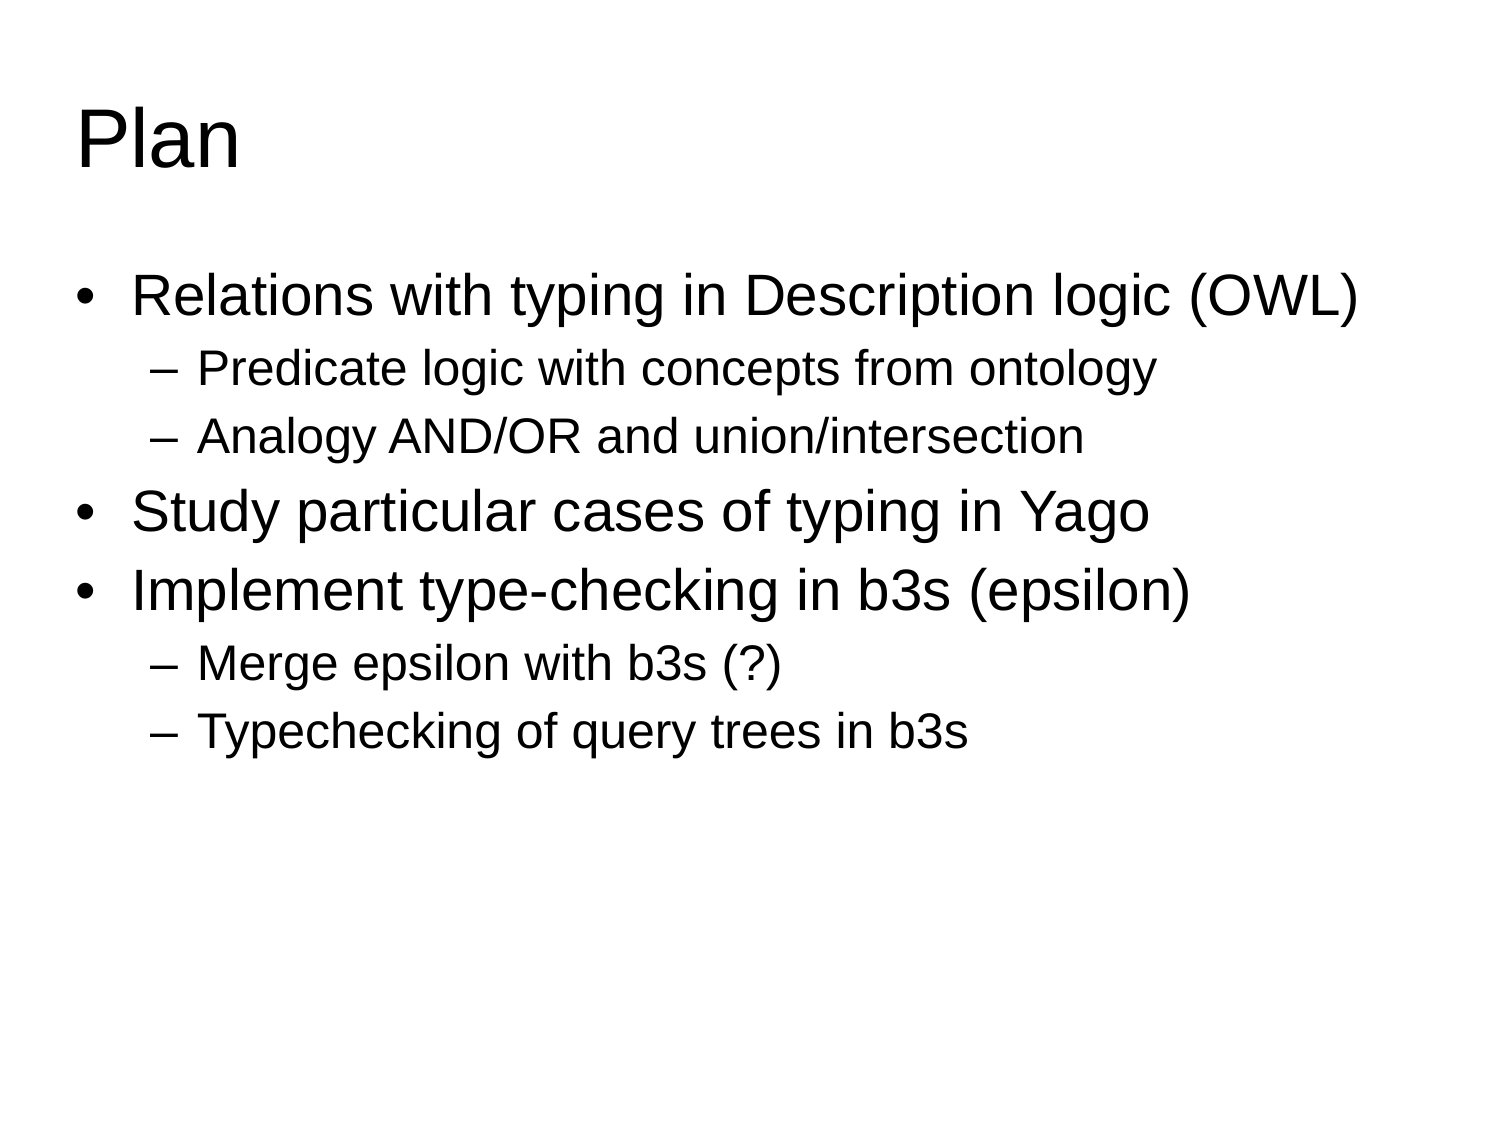

# Plan
Relations with typing in Description logic (OWL)
Predicate logic with concepts from ontology
Analogy AND/OR and union/intersection
Study particular cases of typing in Yago
Implement type-checking in b3s (epsilon)
Merge epsilon with b3s (?)
Typechecking of query trees in b3s